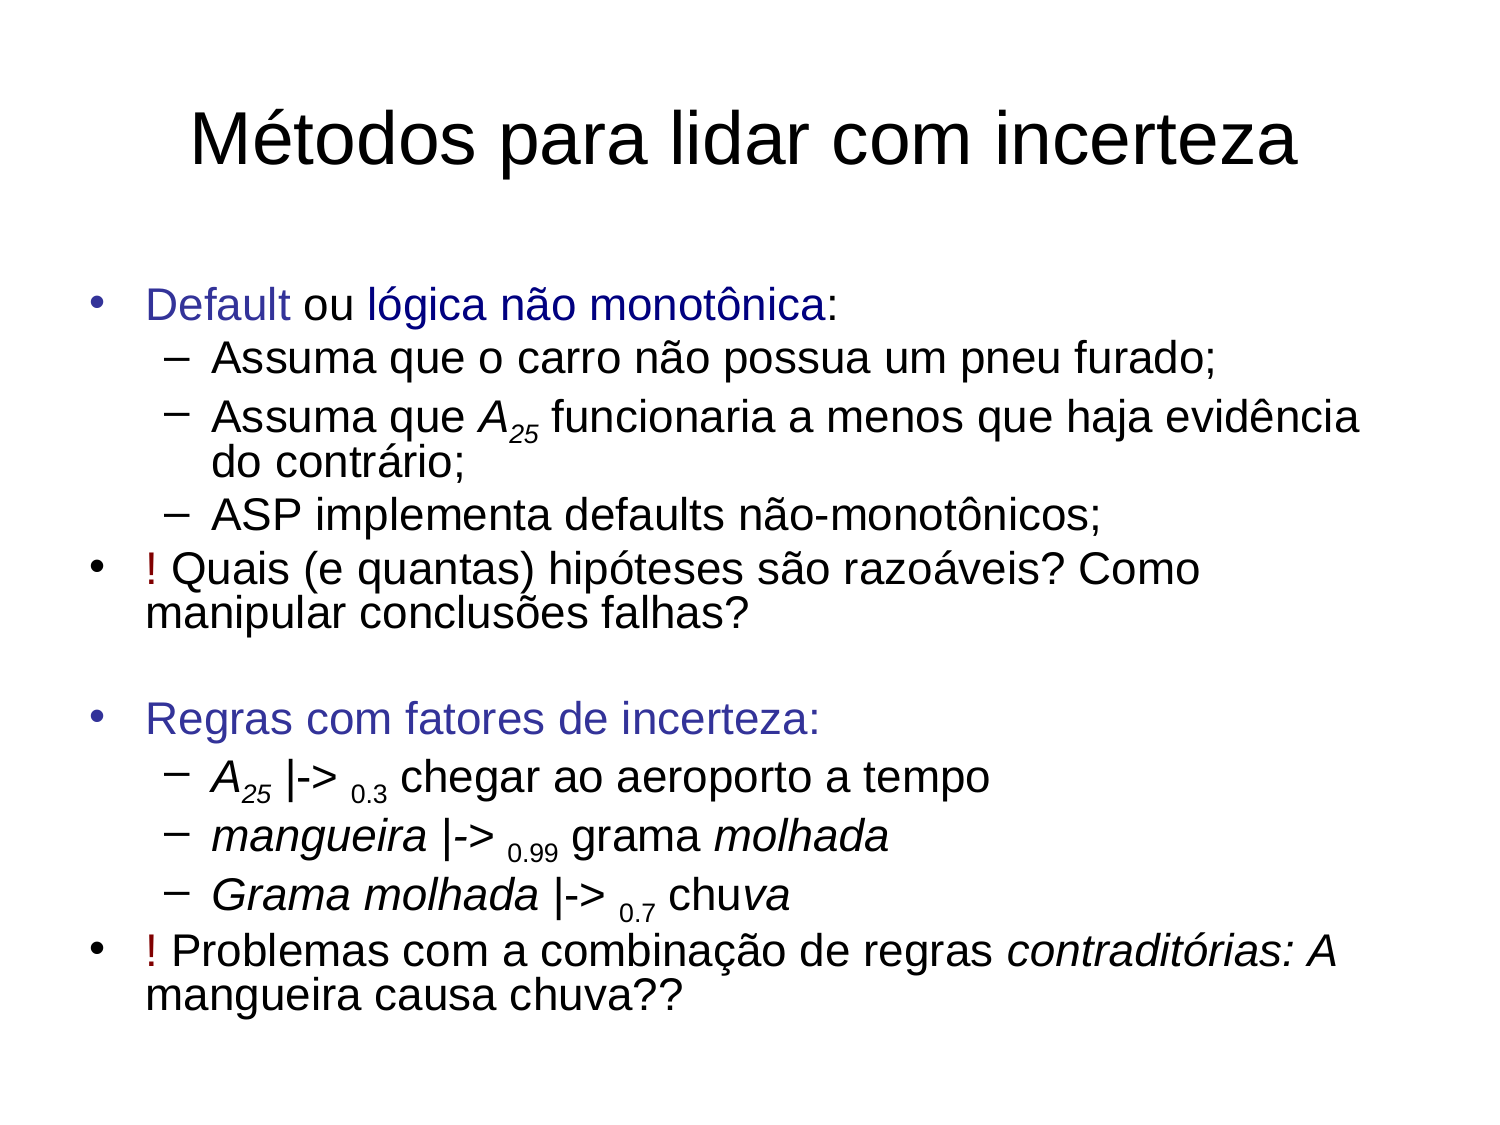

# Métodos para lidar com incerteza
Default ou lógica não monotônica:
Assuma que o carro não possua um pneu furado;
Assuma que A25 funcionaria a menos que haja evidência do contrário;
ASP implementa defaults não-monotônicos;
! Quais (e quantas) hipóteses são razoáveis? Como manipular conclusões falhas?
Regras com fatores de incerteza:
A25 |-> 0.3 chegar ao aeroporto a tempo
mangueira |-> 0.99 grama molhada
Grama molhada |-> 0.7 chuva
! Problemas com a combinação de regras contraditórias: A mangueira causa chuva??